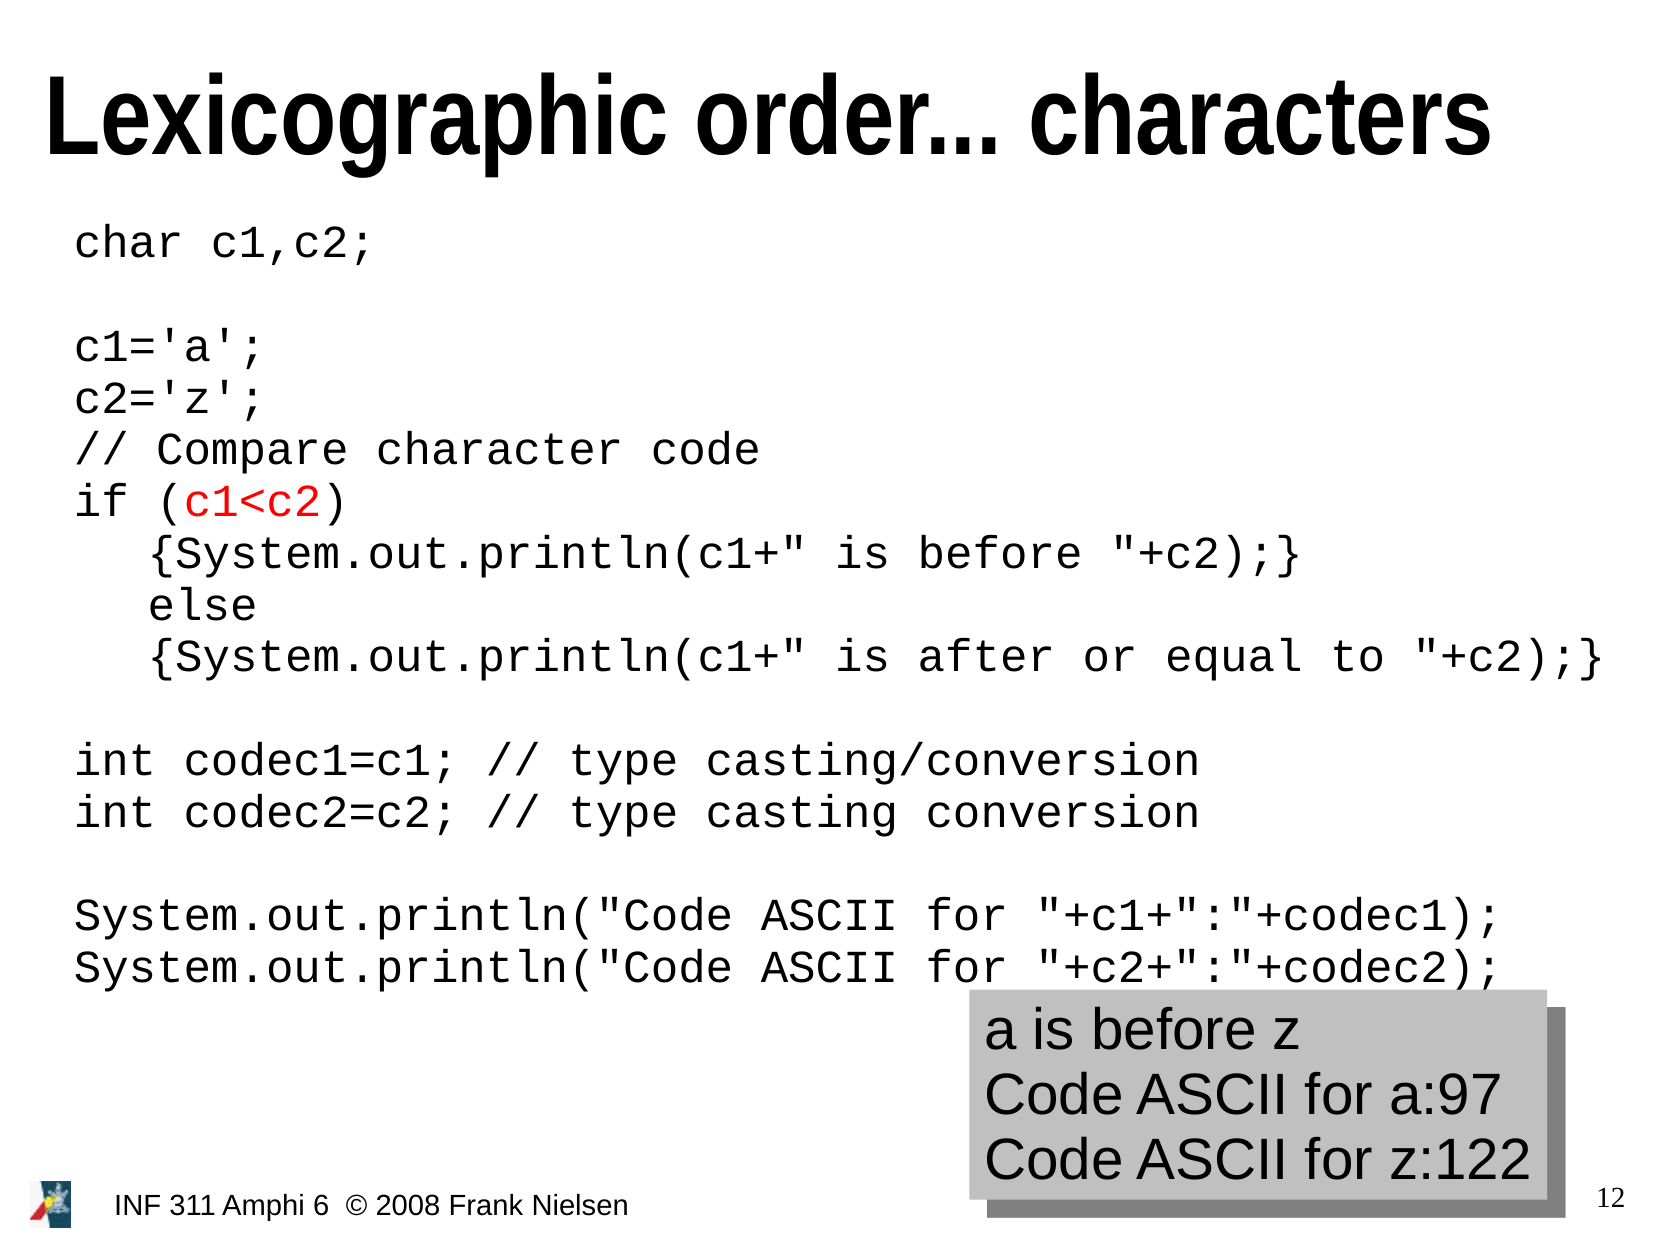

Lexicographic order... characters
char c1,c2;
c1='a';
c2='z';
// Compare character code
if (c1<c2)
	{System.out.println(c1+" is before "+c2);}
	else
	{System.out.println(c1+" is after or equal to "+c2);}
int codec1=c1; // type casting/conversion
int codec2=c2; // type casting conversion
System.out.println("Code ASCII for "+c1+":"+codec1);
System.out.println("Code ASCII for "+c2+":"+codec2);
a is before z
Code ASCII for a:97
Code ASCII for z:122